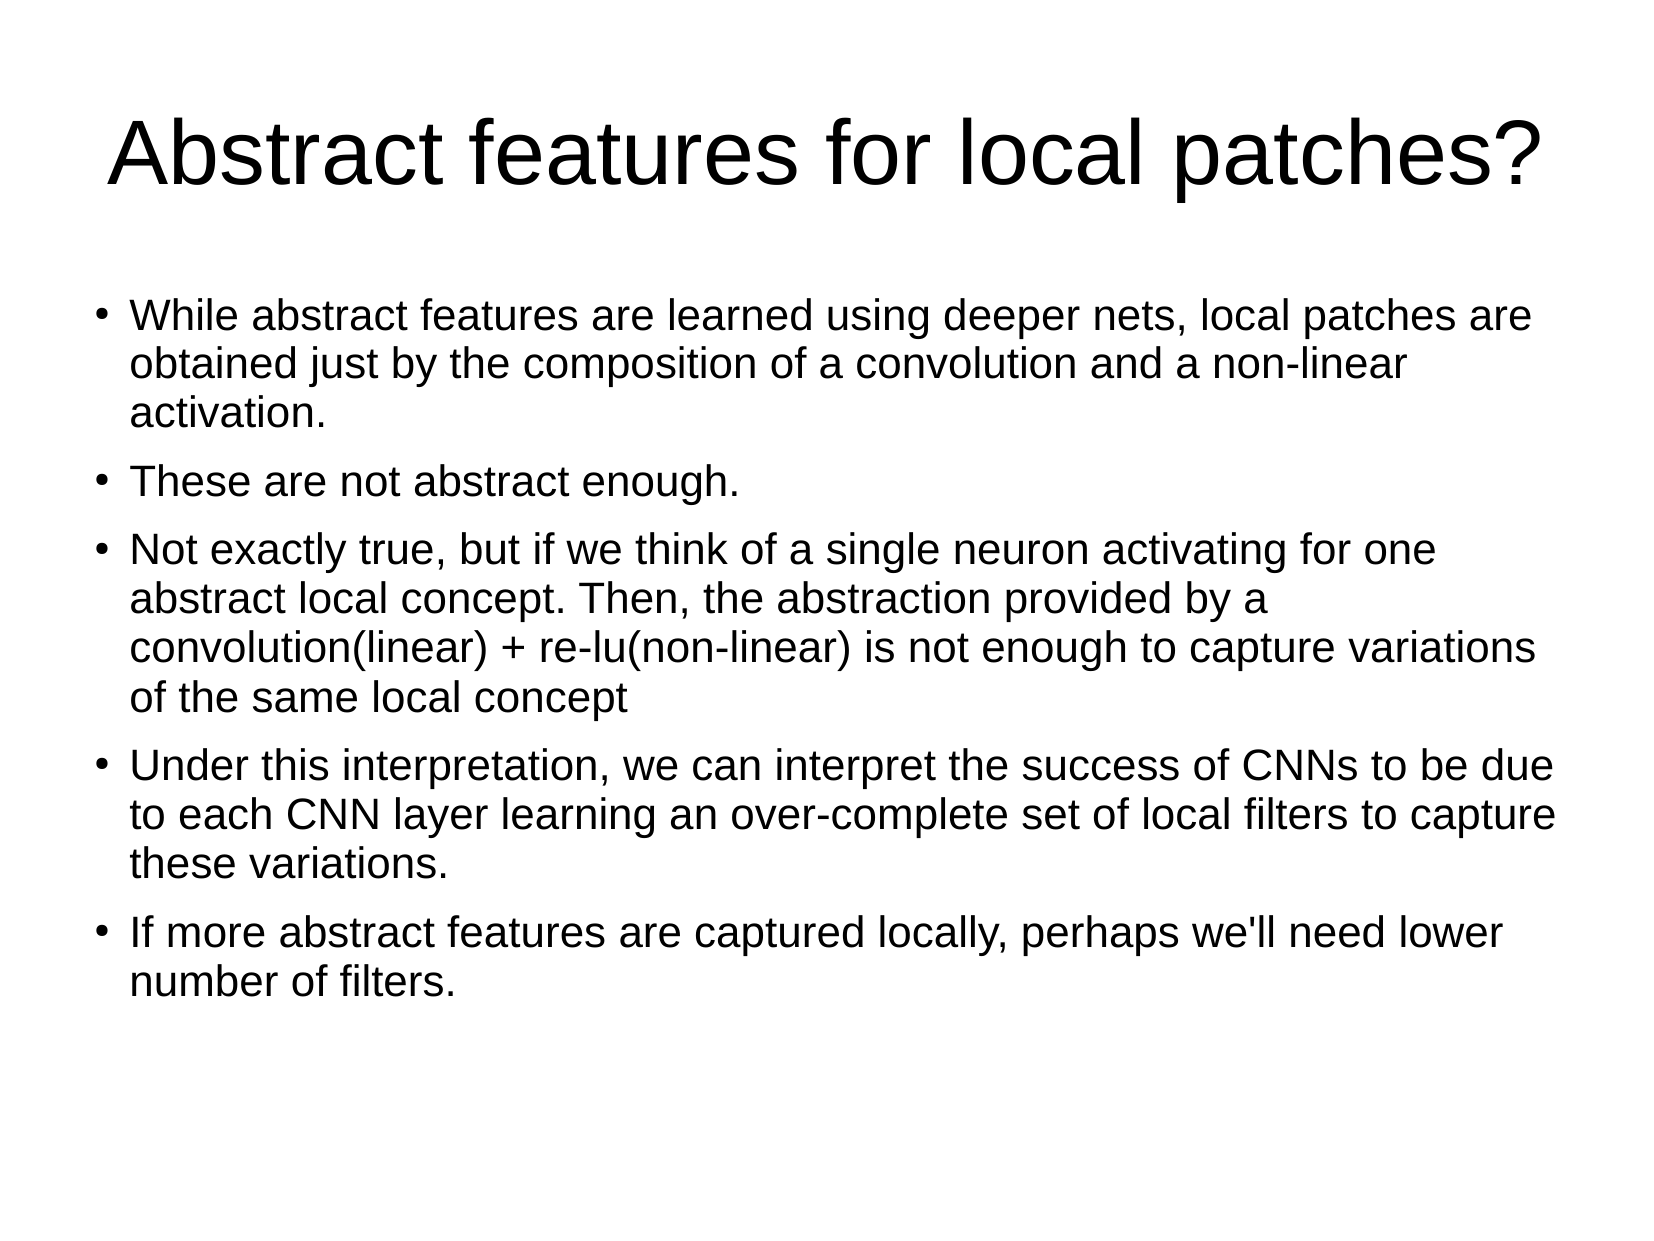

# Abstract features for local patches?
While abstract features are learned using deeper nets, local patches are obtained just by the composition of a convolution and a non-linear activation.
These are not abstract enough.
Not exactly true, but if we think of a single neuron activating for one abstract local concept. Then, the abstraction provided by a convolution(linear) + re-lu(non-linear) is not enough to capture variations of the same local concept
Under this interpretation, we can interpret the success of CNNs to be due to each CNN layer learning an over-complete set of local filters to capture these variations.
If more abstract features are captured locally, perhaps we'll need lower number of filters.